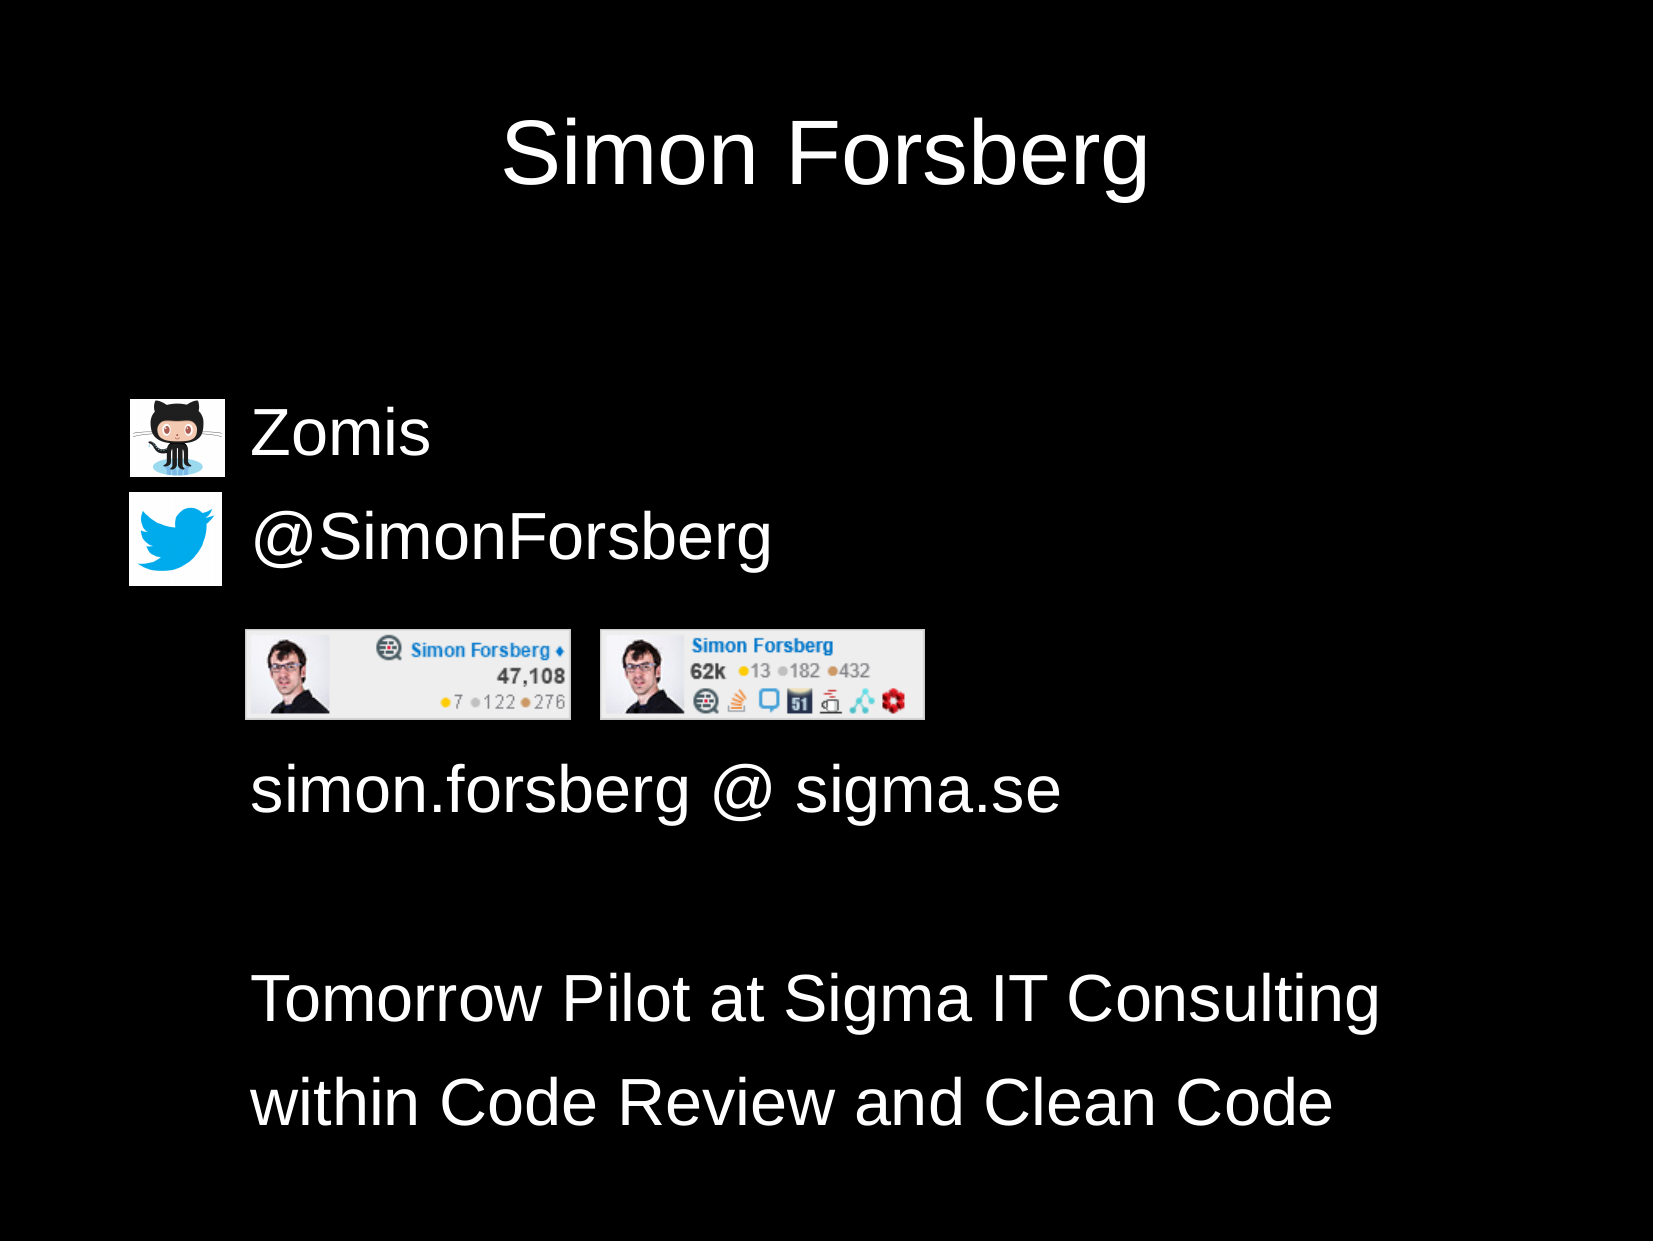

# Simon Forsberg
Zomis
@SimonForsberg
simon.forsberg @ sigma.se
Tomorrow Pilot at Sigma IT Consulting
within Code Review and Clean Code